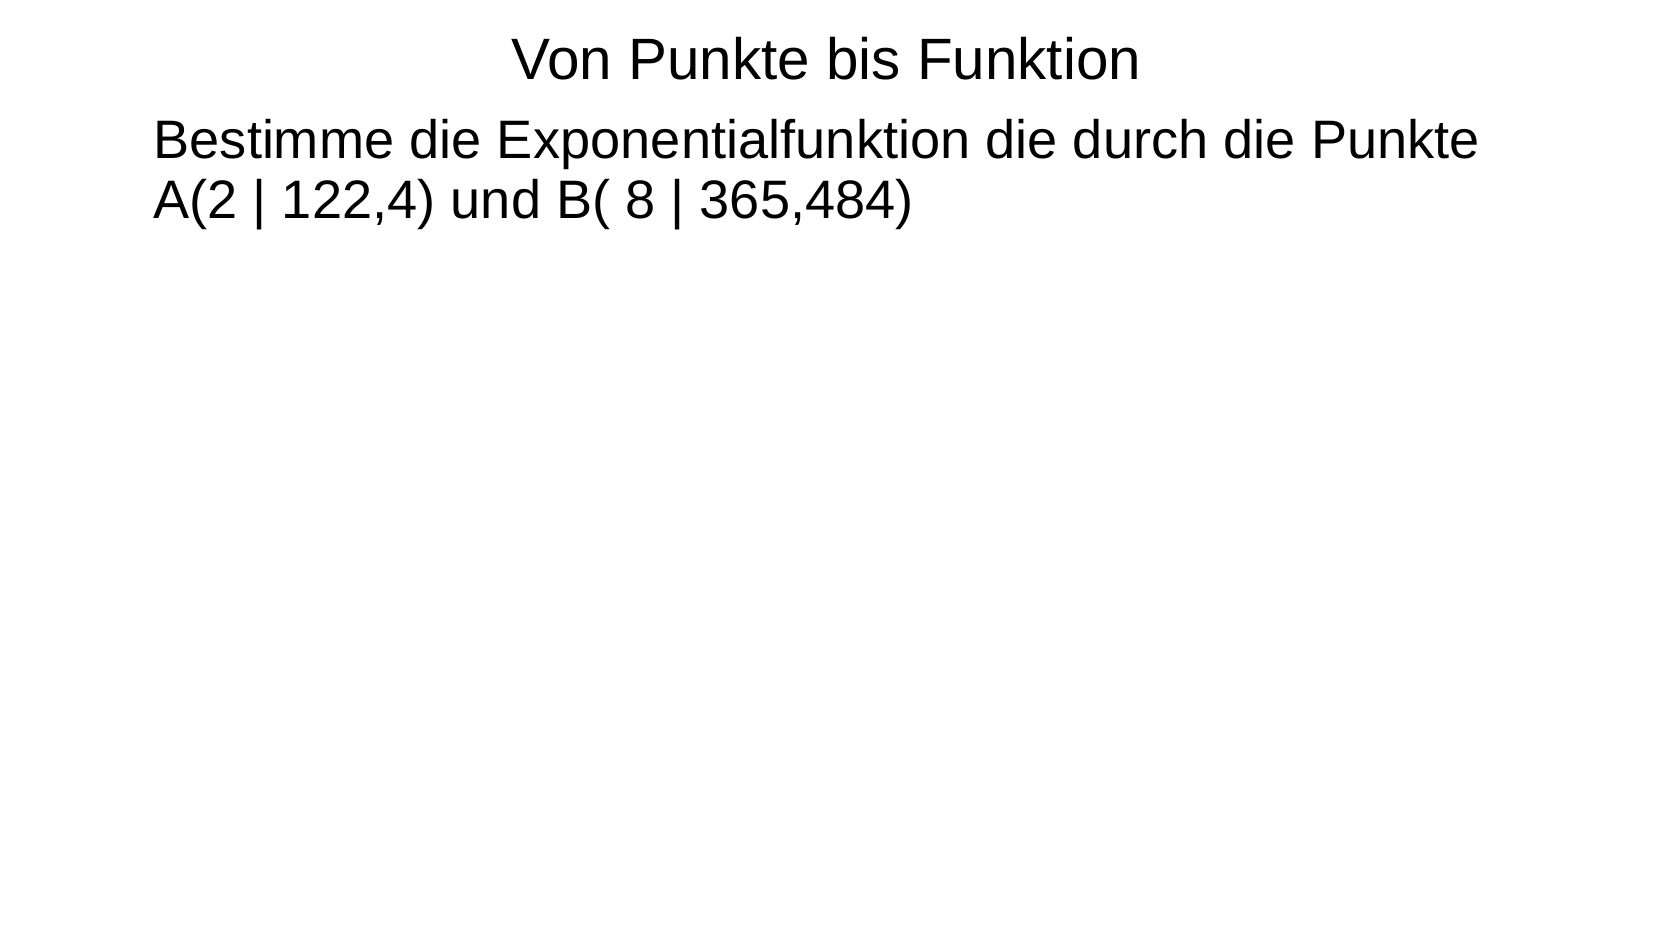

# Von Punkte bis Funktion
Bestimme die Exponentialfunktion die durch die Punkte A(2 | 122,4) und B( 8 | 365,484)